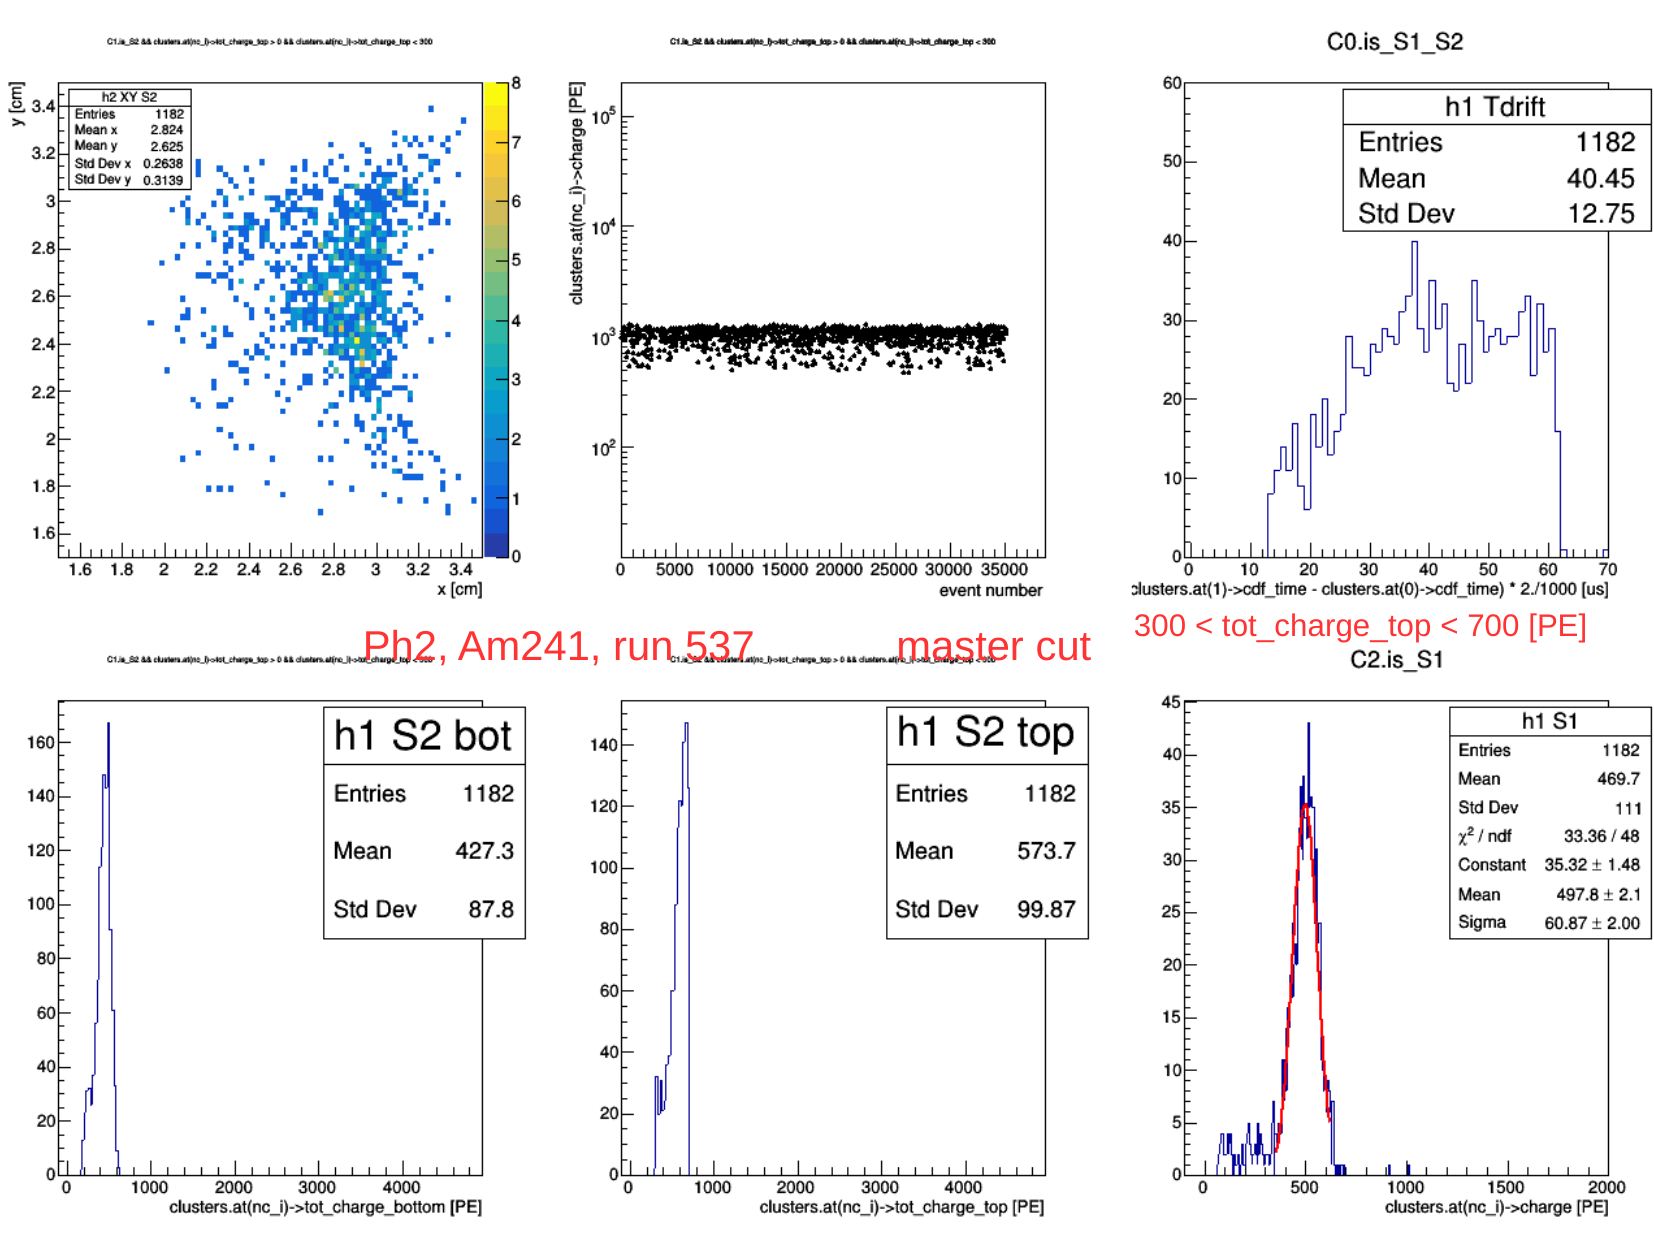

300 < tot_charge_top < 700 [PE]
Ph2, Am241, run 537
master cut